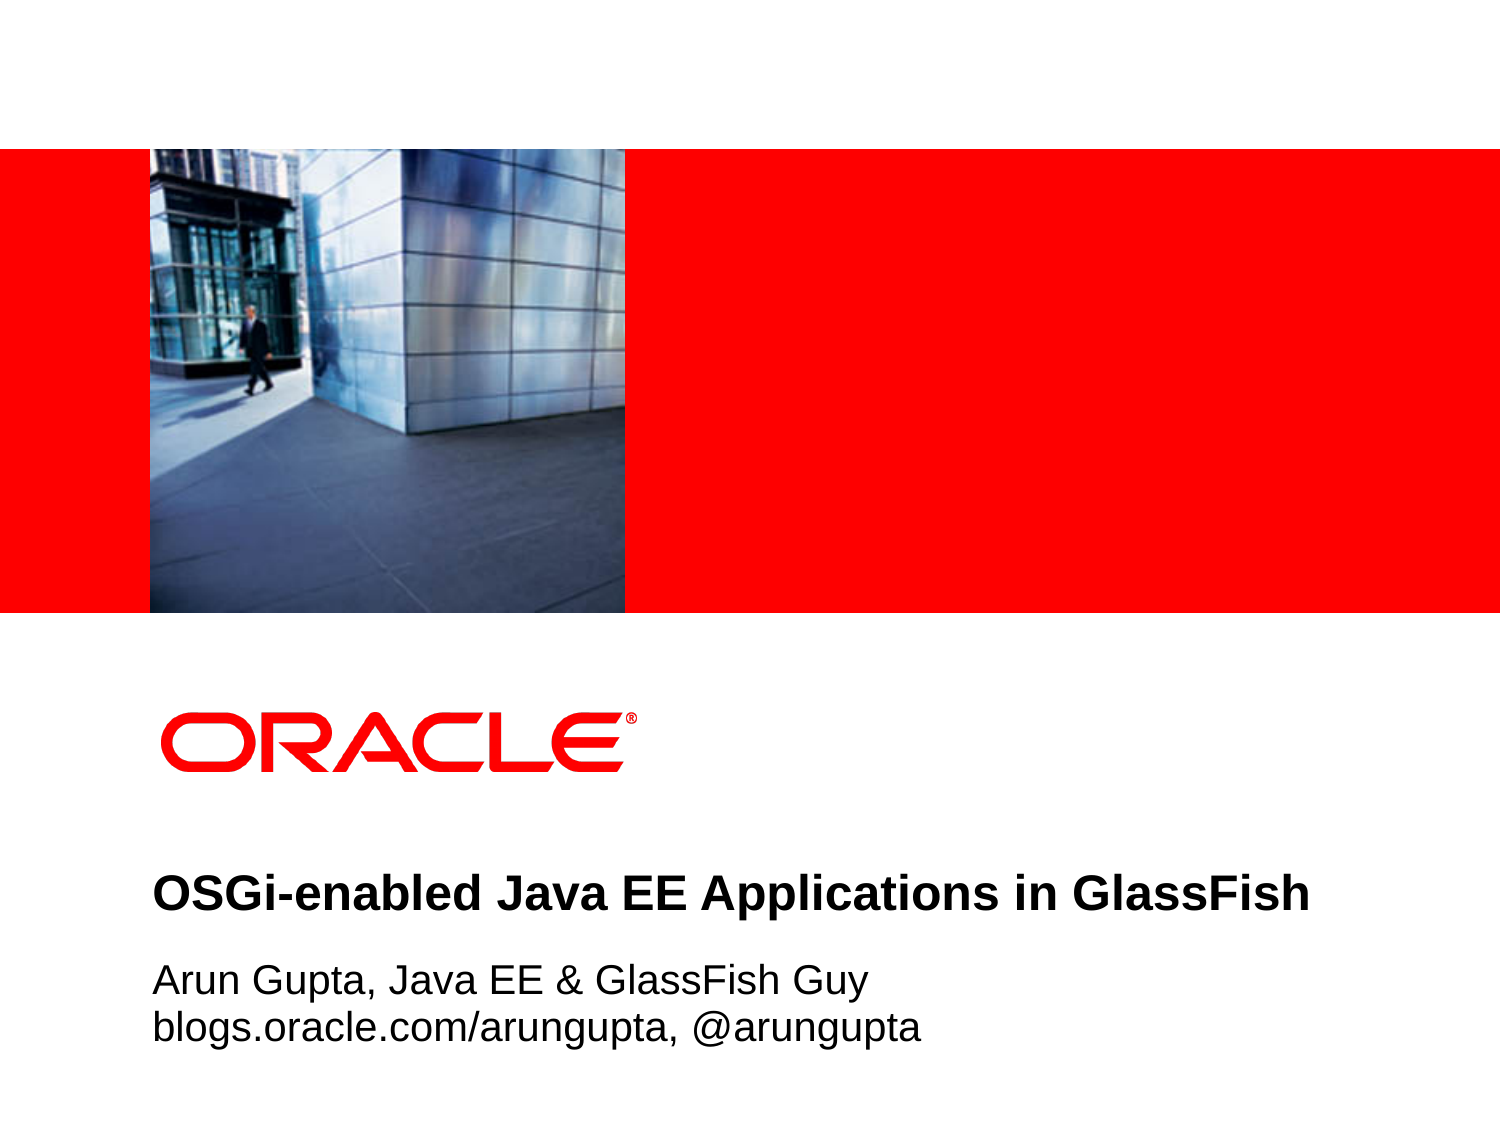

# OSGi-enabled Java EE Applications in GlassFish
Arun Gupta, Java EE & GlassFish Guy
blogs.oracle.com/arungupta, @arungupta